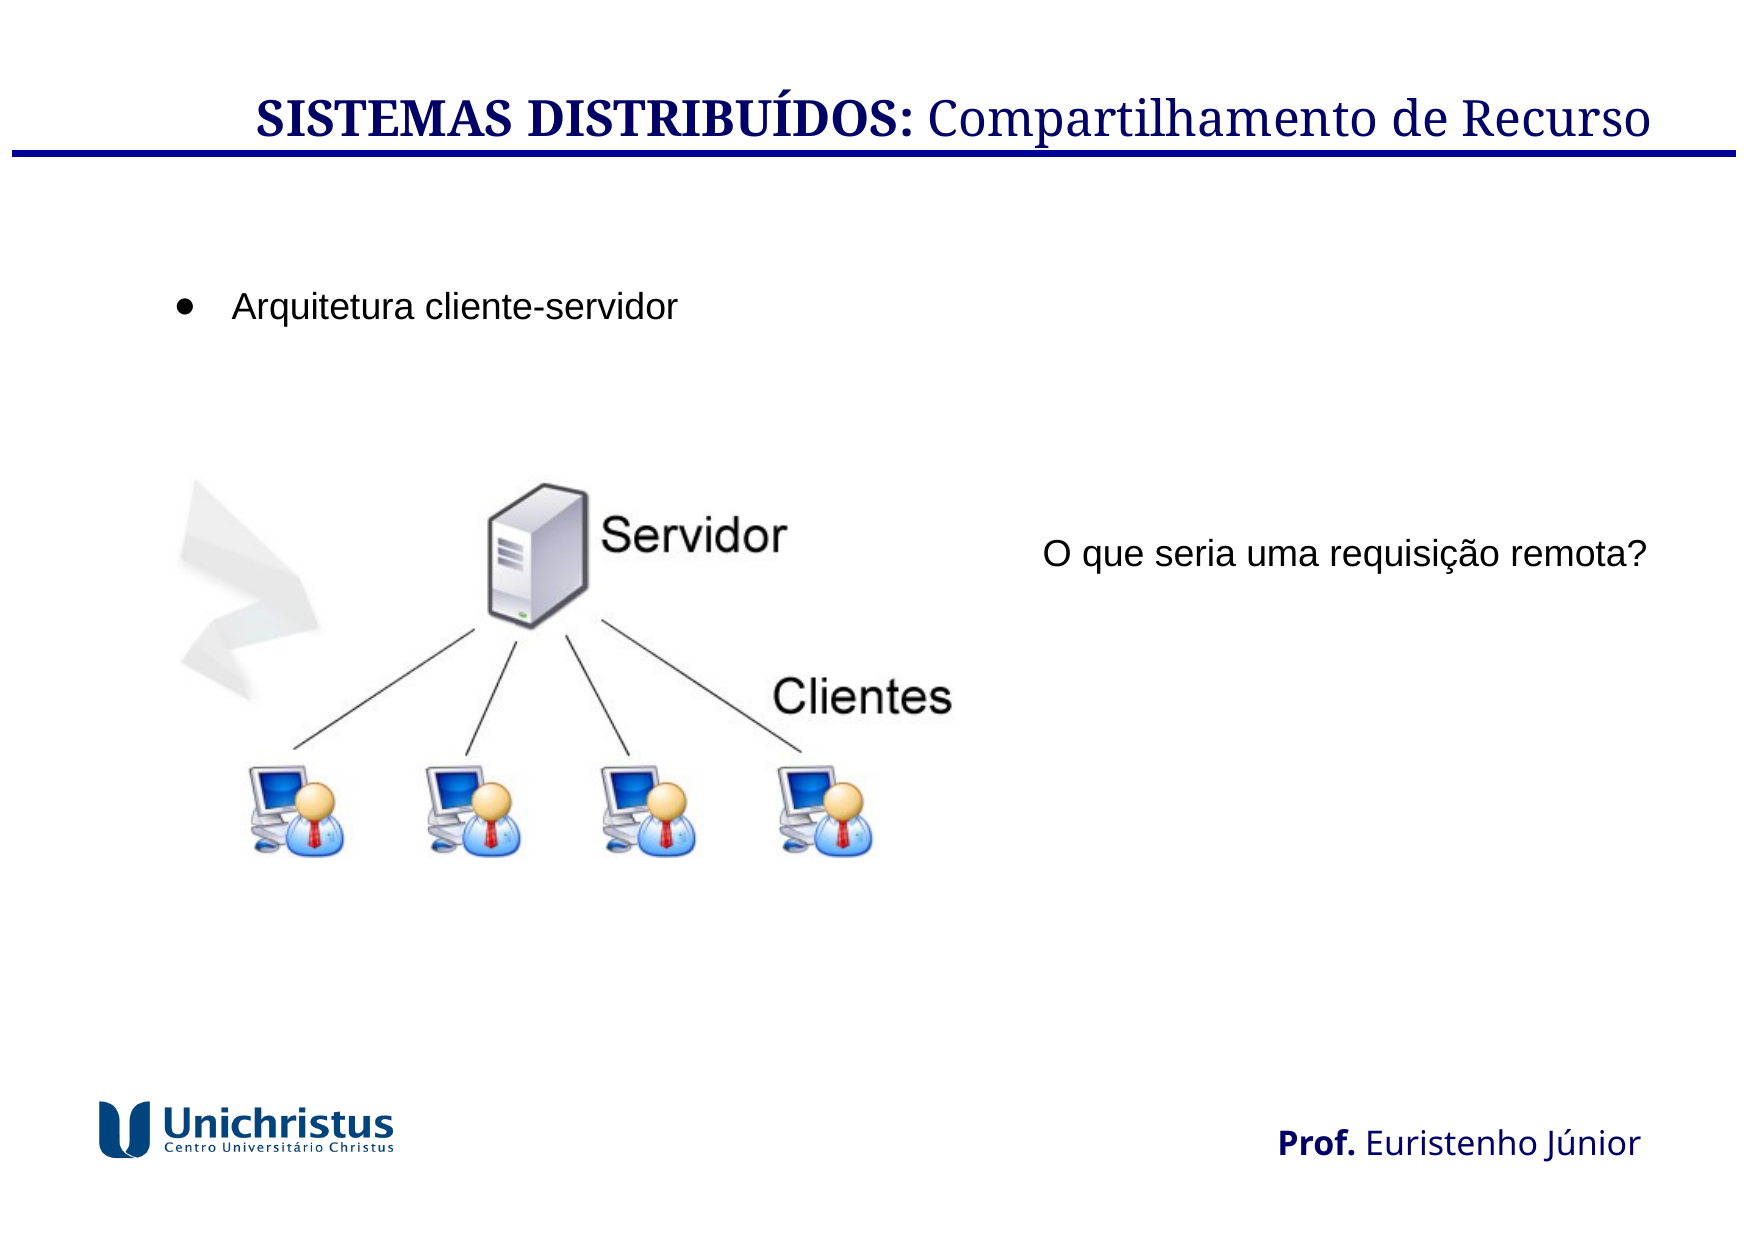

SISTEMAS DISTRIBUÍDOS: Compartilhamento de Recurso
Arquitetura cliente-servidor
O que seria uma requisição remota?
Prof. Euristenho Júnior